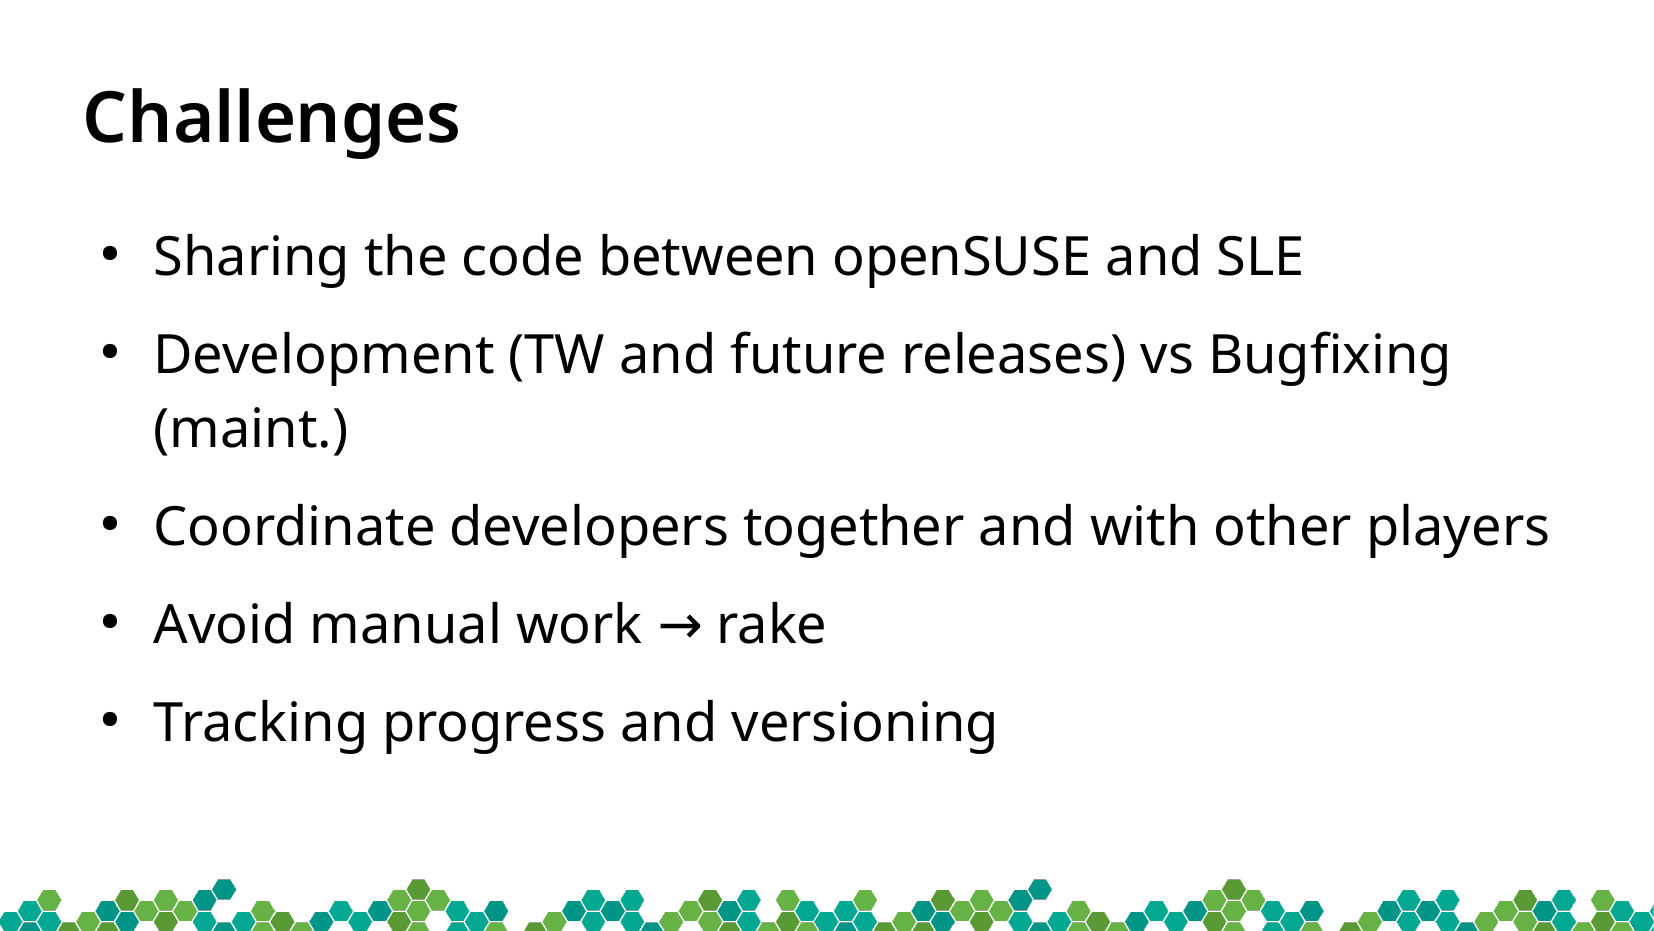

# Challenges
Sharing the code between openSUSE and SLE
Development (TW and future releases) vs Bugfixing (maint.)
Coordinate developers together and with other players
Avoid manual work → rake
Tracking progress and versioning